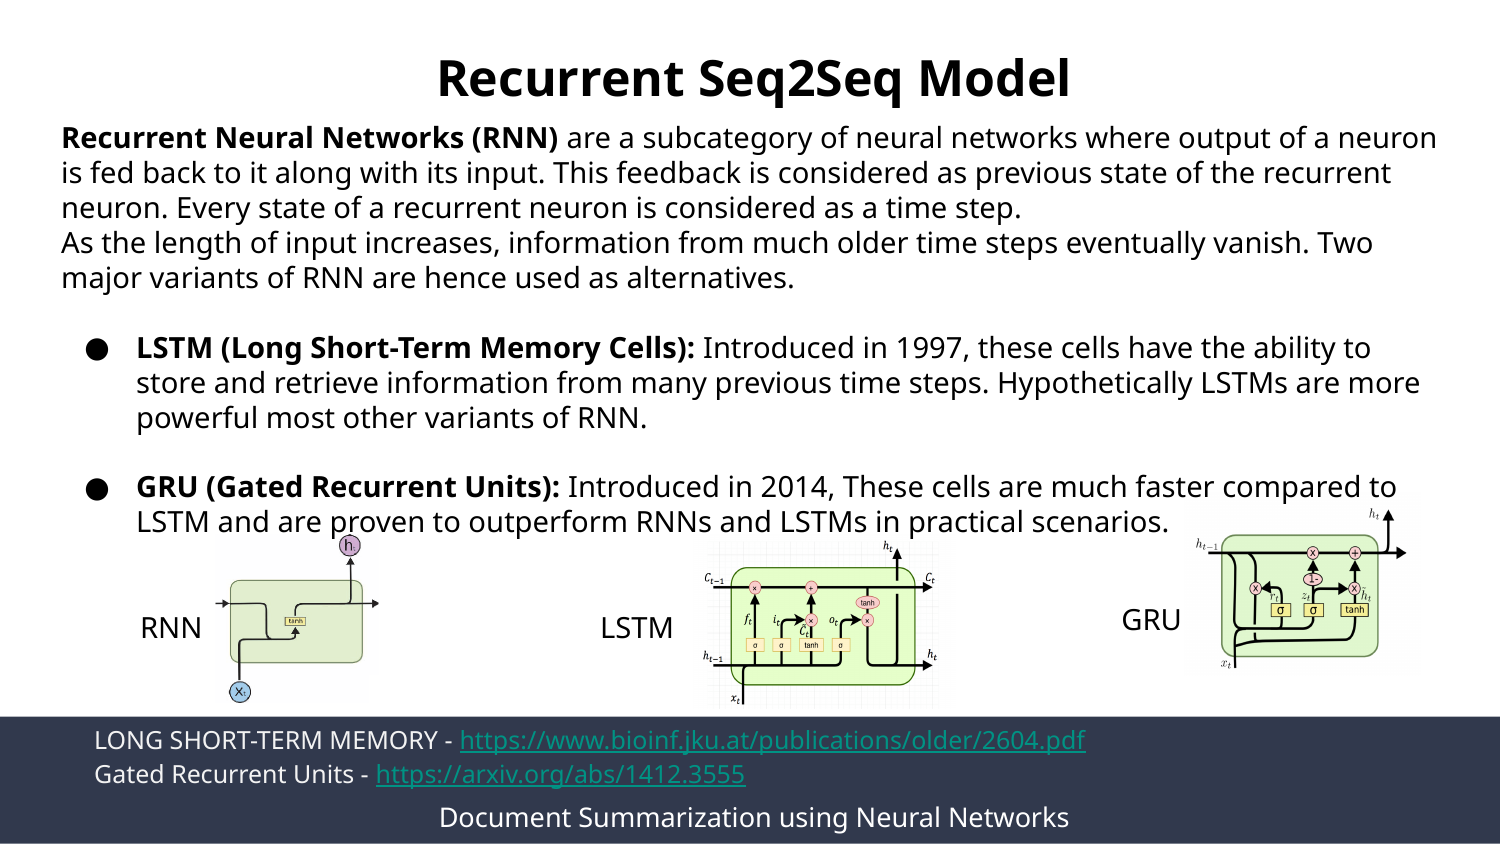

Recurrent Seq2Seq Model
Recurrent Neural Networks (RNN) are a subcategory of neural networks where output of a neuron is fed back to it along with its input. This feedback is considered as previous state of the recurrent neuron. Every state of a recurrent neuron is considered as a time step.
As the length of input increases, information from much older time steps eventually vanish. Two major variants of RNN are hence used as alternatives.
LSTM (Long Short-Term Memory Cells): Introduced in 1997, these cells have the ability to store and retrieve information from many previous time steps. Hypothetically LSTMs are more powerful most other variants of RNN.
GRU (Gated Recurrent Units): Introduced in 2014, These cells are much faster compared to LSTM and are proven to outperform RNNs and LSTMs in practical scenarios.
GRU
RNN
LSTM
LONG SHORT-TERM MEMORY - https://www.bioinf.jku.at/publications/older/2604.pdf
Gated Recurrent Units - https://arxiv.org/abs/1412.3555
# Document Summarization using Neural Networks